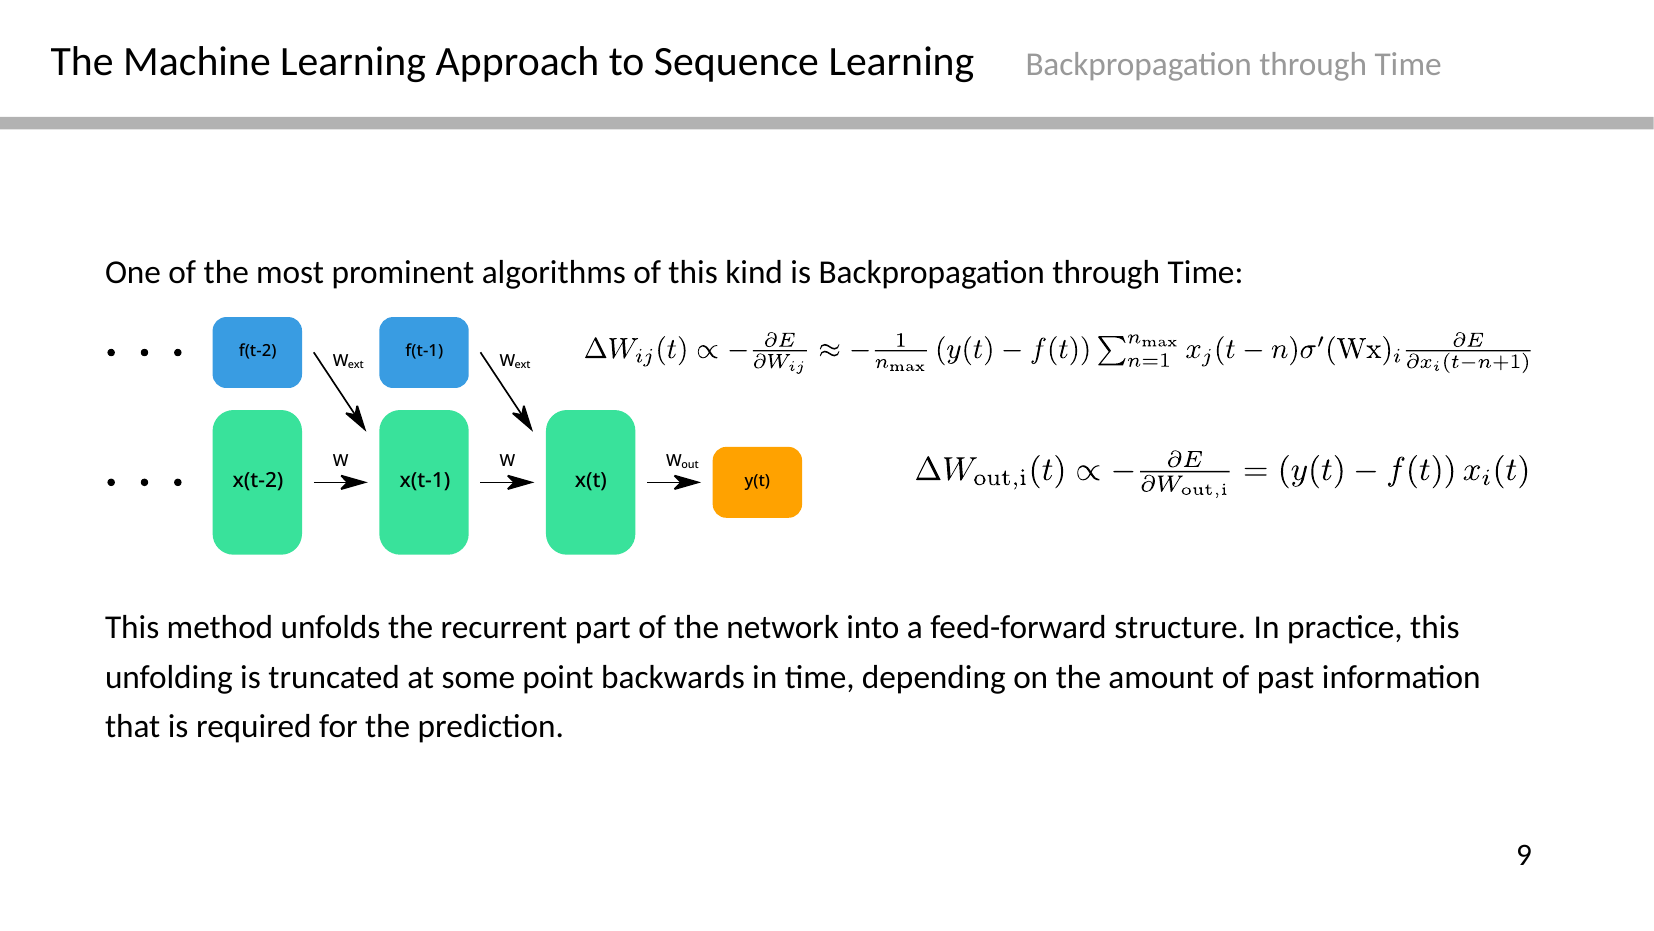

The Machine Learning Approach to Sequence Learning	Backpropagation through Time
One of the most prominent algorithms of this kind is Backpropagation through Time:
This method unfolds the recurrent part of the network into a feed-forward structure. In practice, this unfolding is truncated at some point backwards in time, depending on the amount of past information that is required for the prediction.